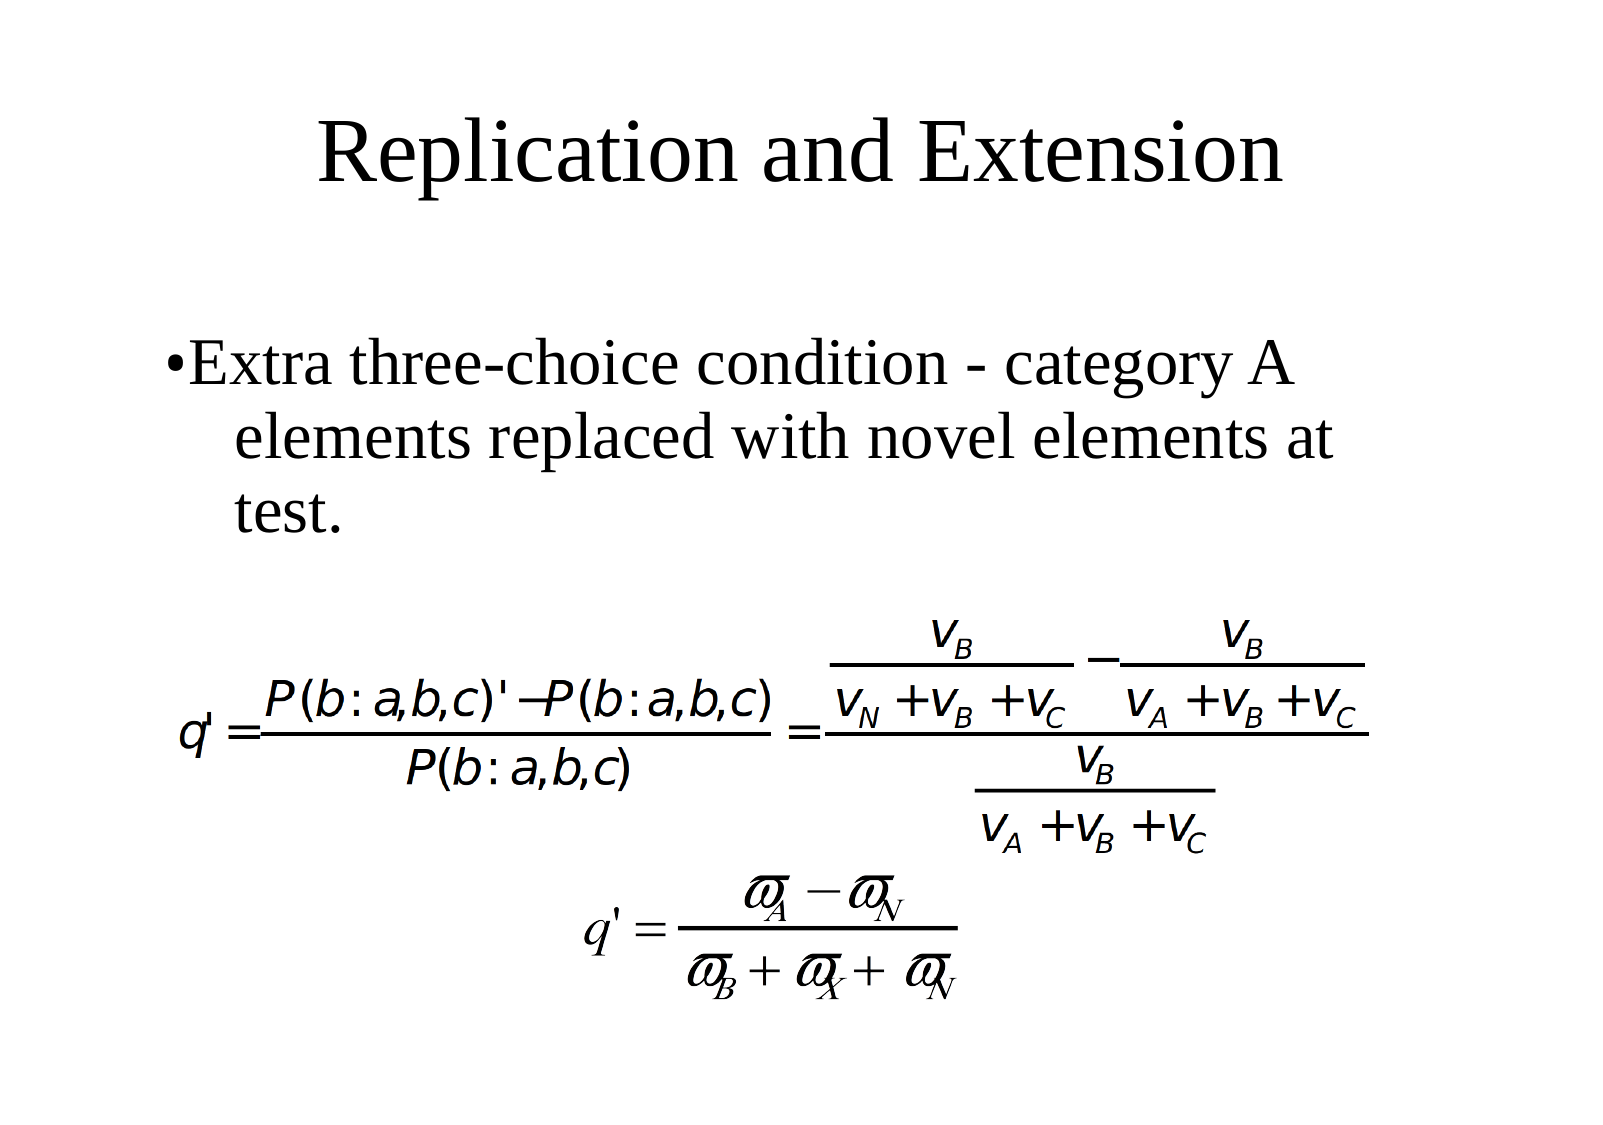

Replication and Extension
Extra three-choice condition - category A elements replaced with novel elements at test.